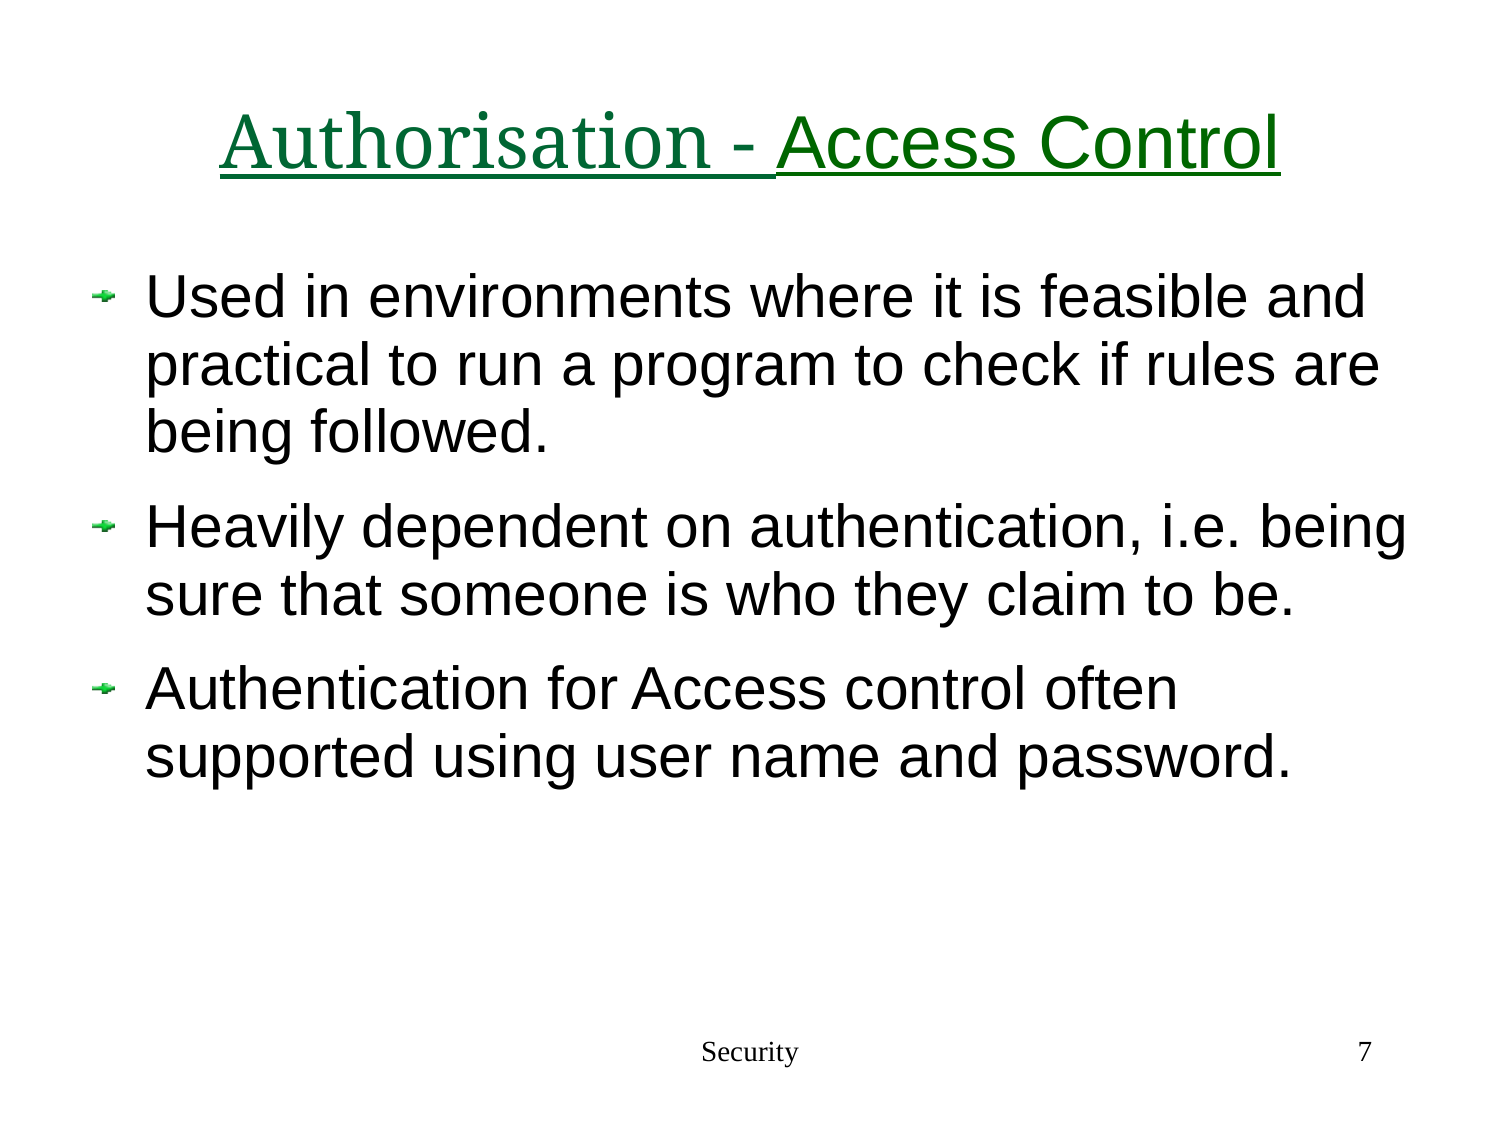

# Authorisation - Access Control
Used in environments where it is feasible and practical to run a program to check if rules are being followed.
Heavily dependent on authentication, i.e. being sure that someone is who they claim to be.
Authentication for Access control often supported using user name and password.
Security